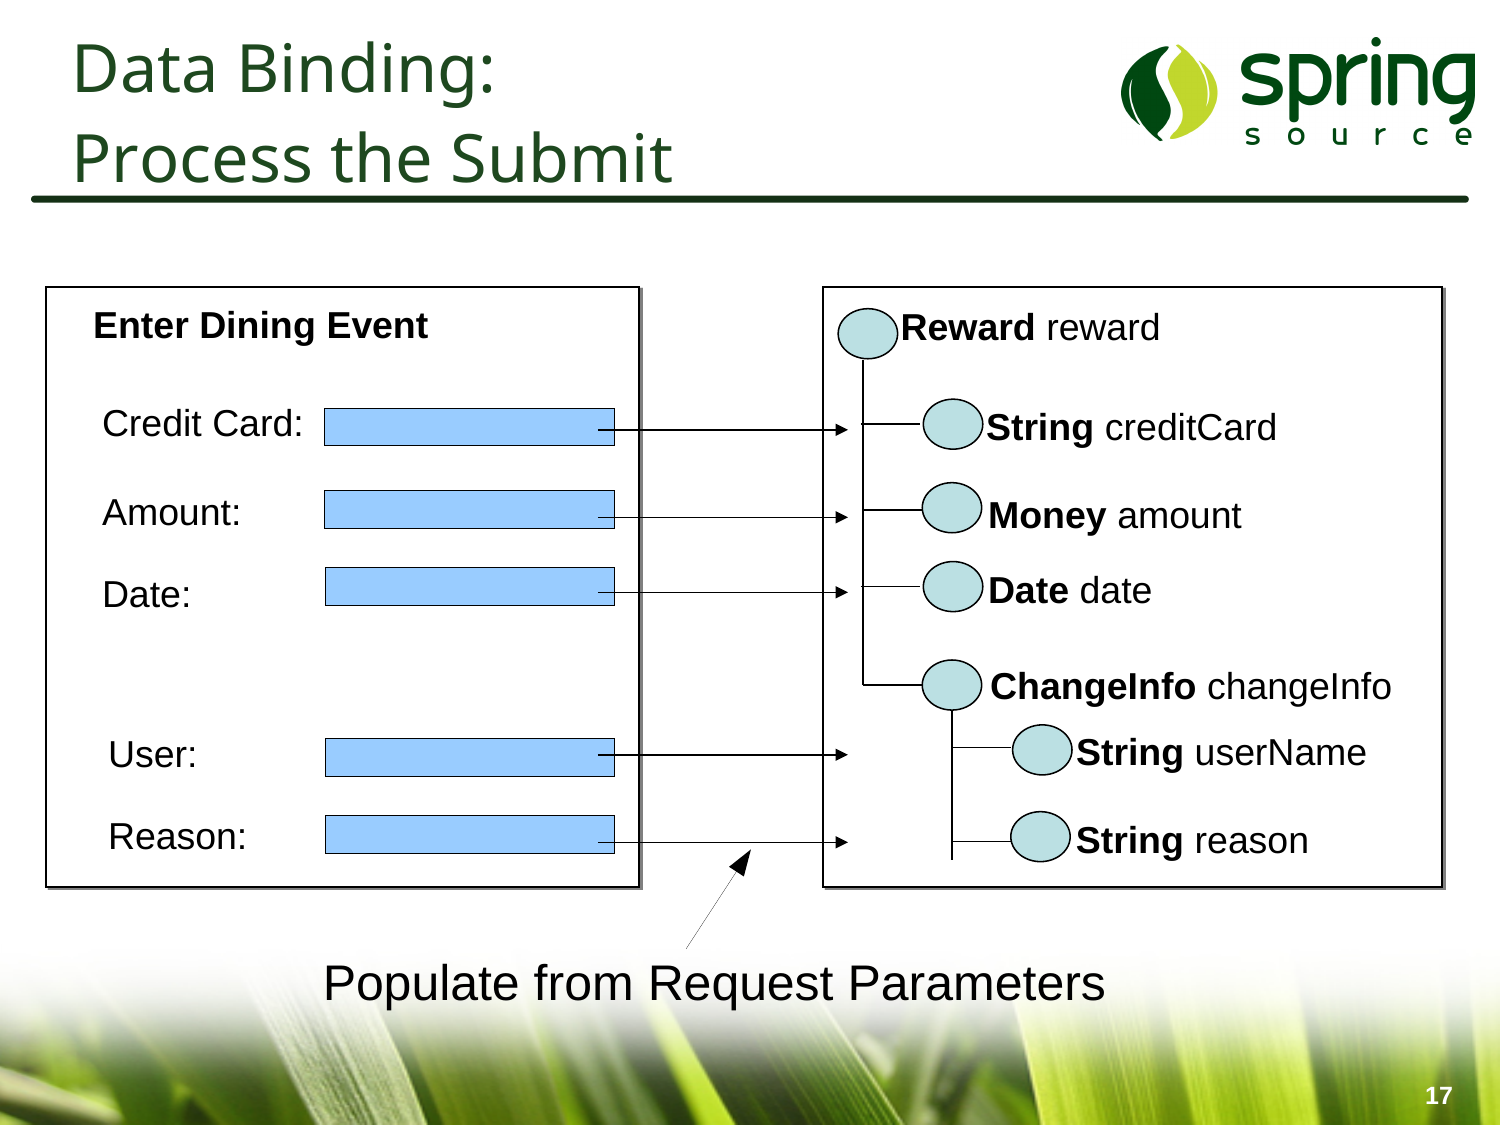

# Data Binding: Process the Submit
Enter Dining Event
Credit Card:
Amount:
Date:
User:
Reason:
Reward reward
 String creditCard
Money amount
Date date
String userName
String reason
ChangeInfo changeInfo
ChangeInfo changeInfo
Populate from Request Parameters